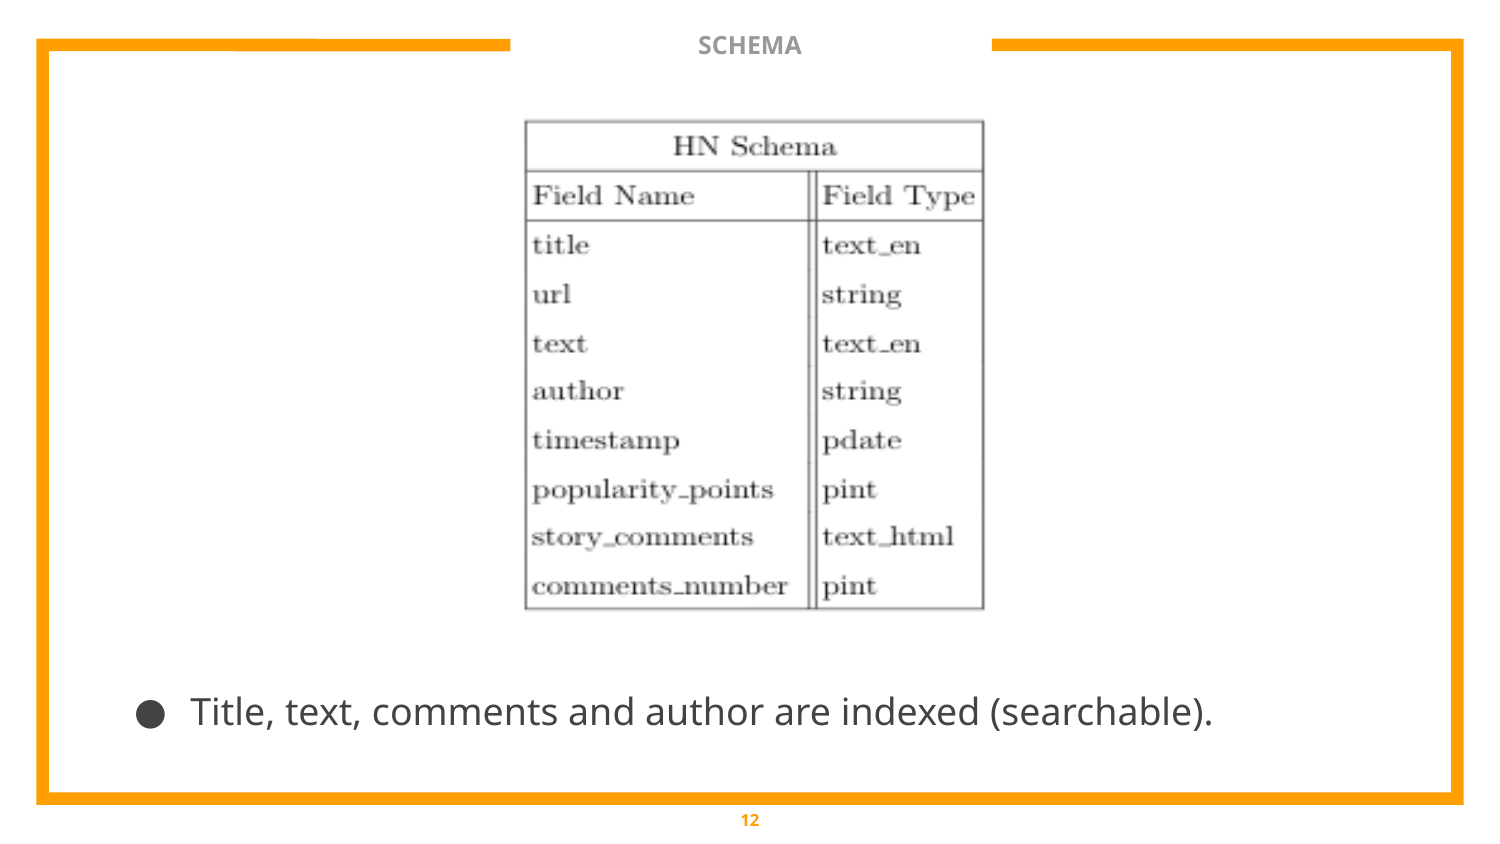

# SCHEMA
Title, text, comments and author are indexed (searchable).